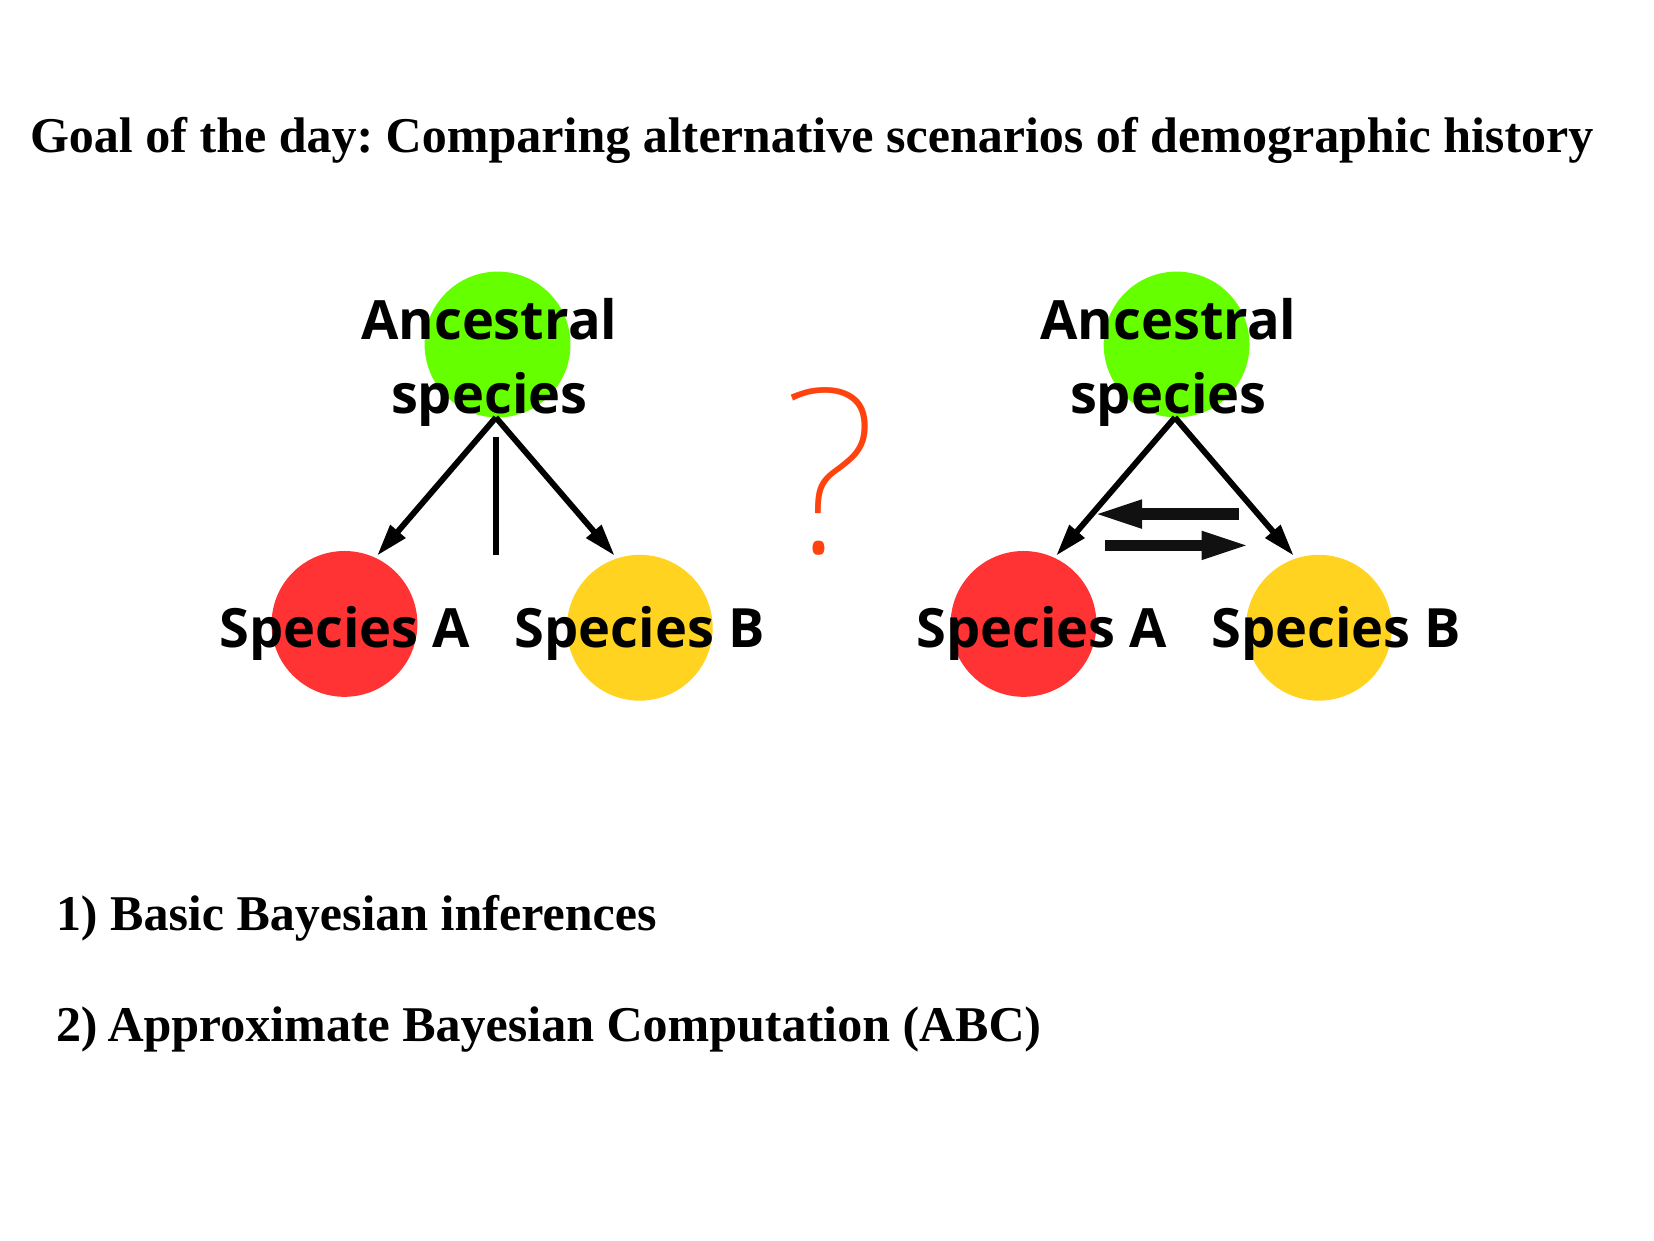

Goal of the day: Comparing alternative scenarios of demographic history
Ancestral
species
Ancestral
species
?
Species A
Species B
Species A
Species B
1) Basic Bayesian inferences
2) Approximate Bayesian Computation (ABC)